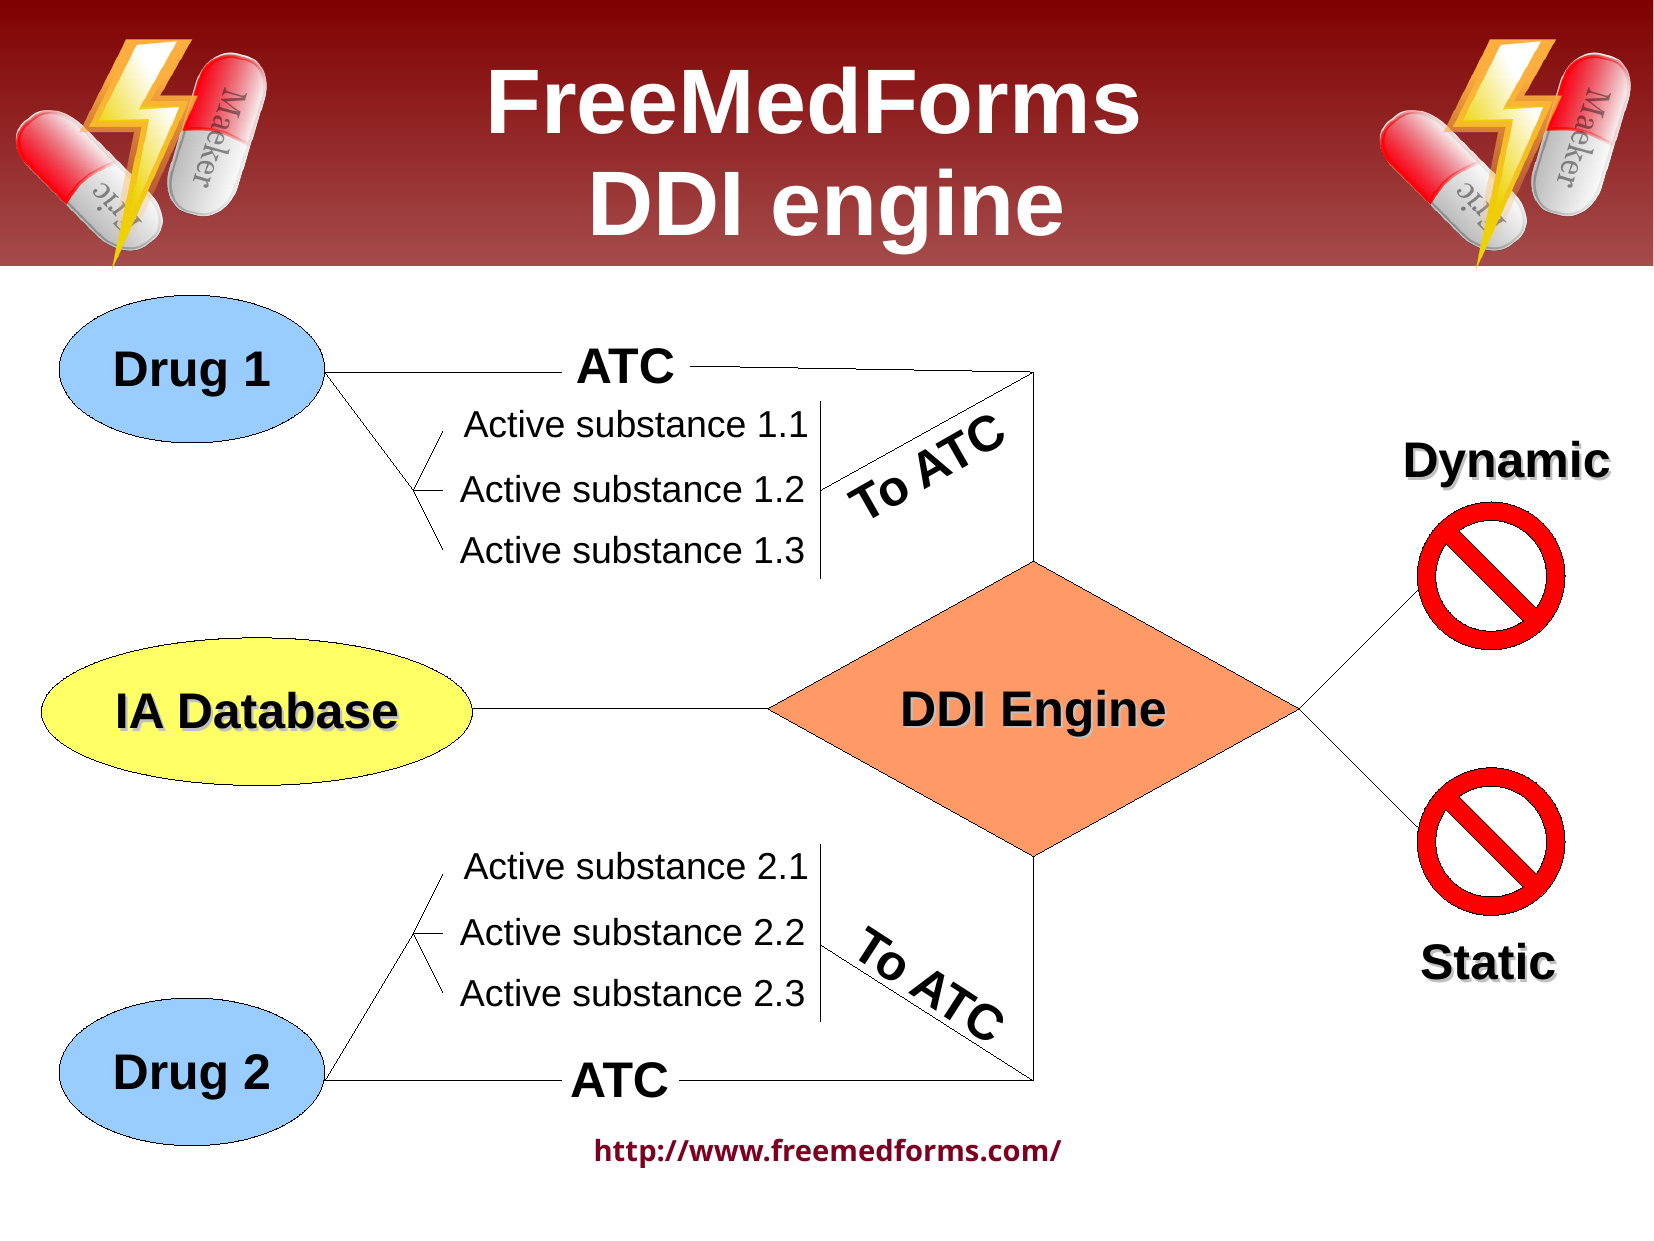

# FreeMedForms DDI engine
Drug 1
ATC
Active substance 1.1
Dynamic
To ATC
Active substance 1.2
Active substance 1.3
DDI Engine
IA Database
Active substance 2.1
Active substance 2.2
Static
To ATC
Active substance 2.3
Drug 2
ATC